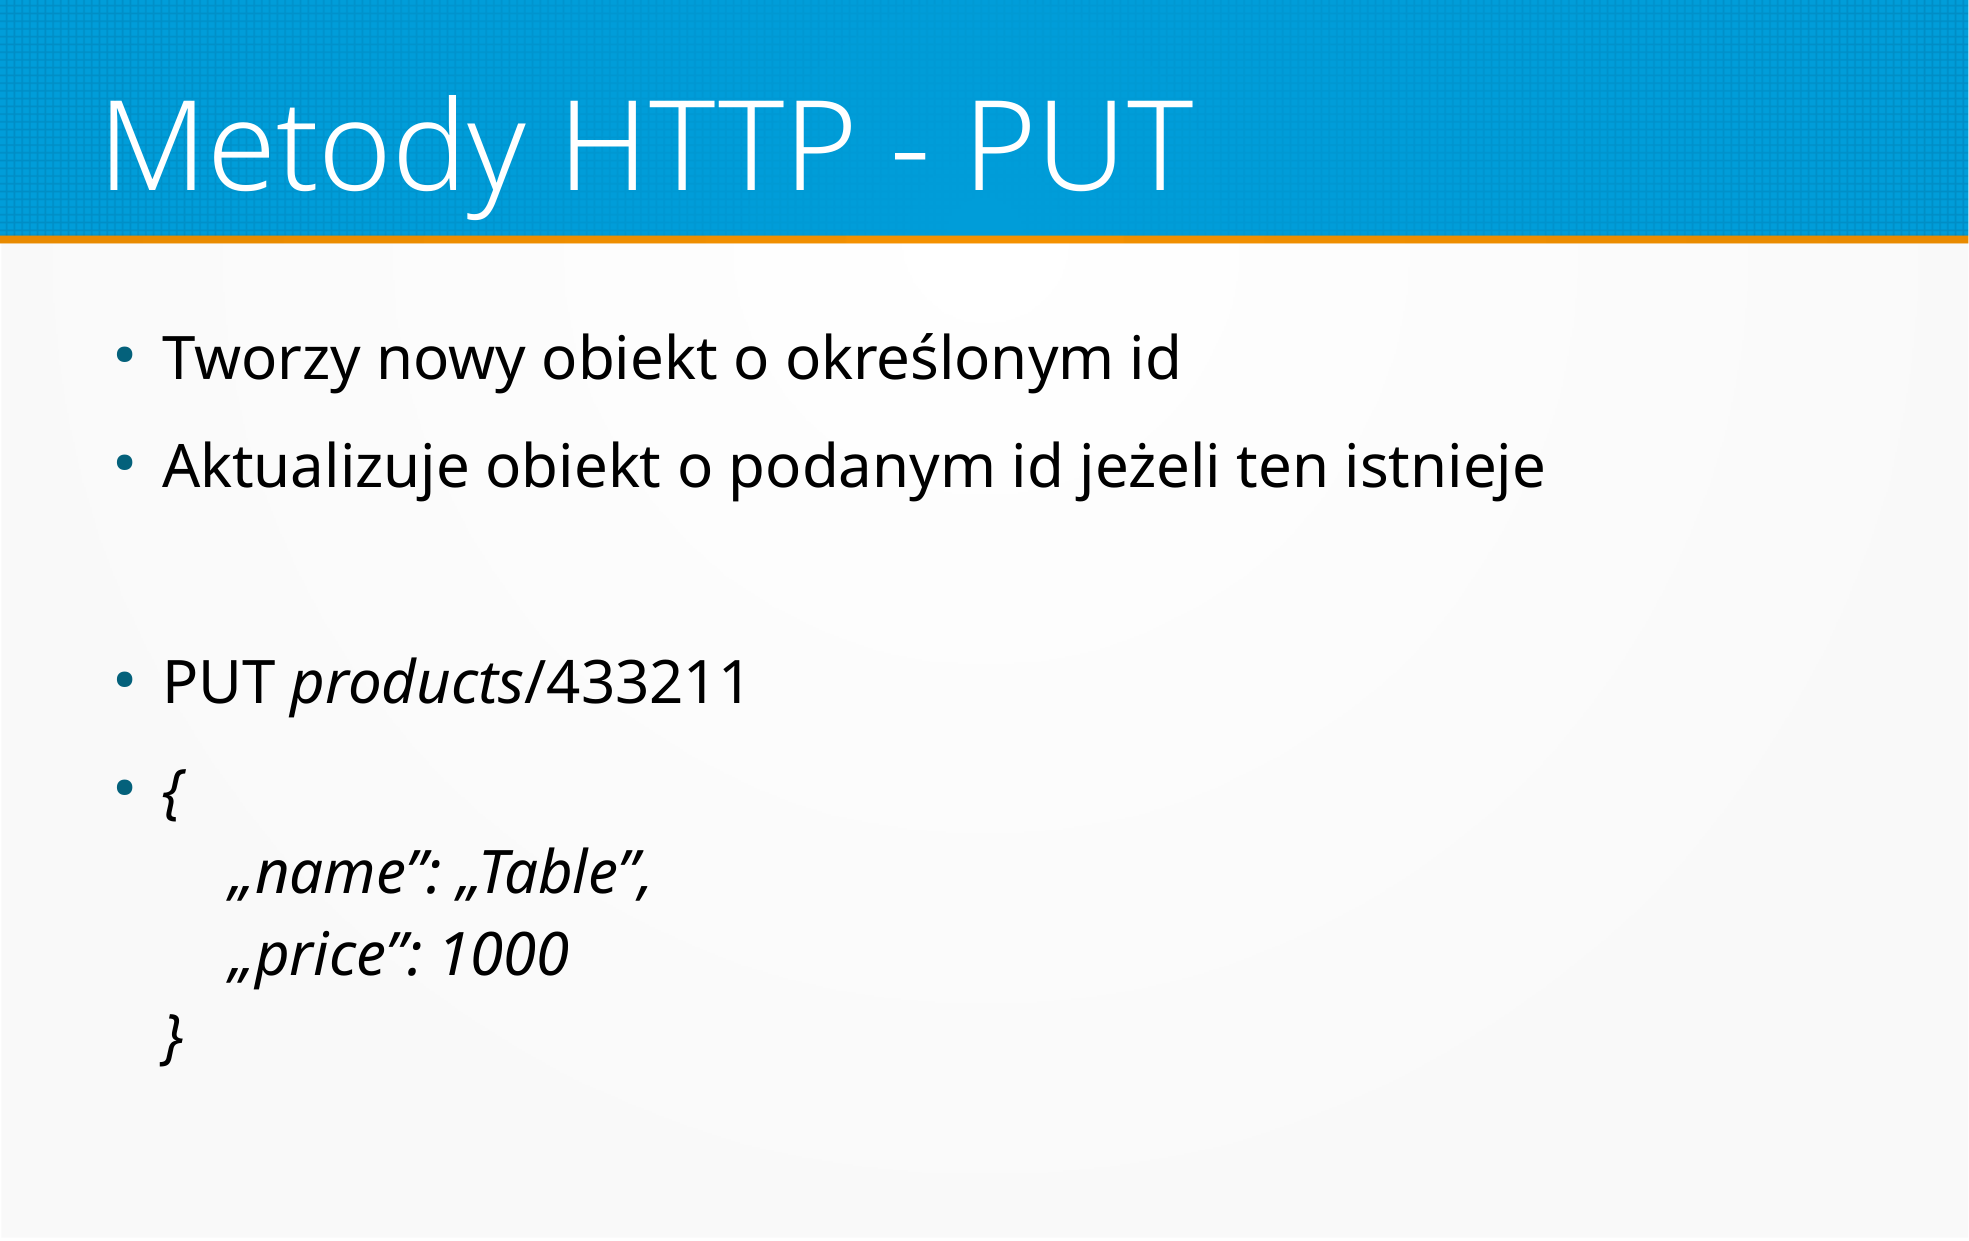

# Metody HTTP - PUT
Tworzy nowy obiekt o określonym id
Aktualizuje obiekt o podanym id jeżeli ten istnieje
PUT products/433211
{
	„name”: „Table”,
	„price”: 1000
}